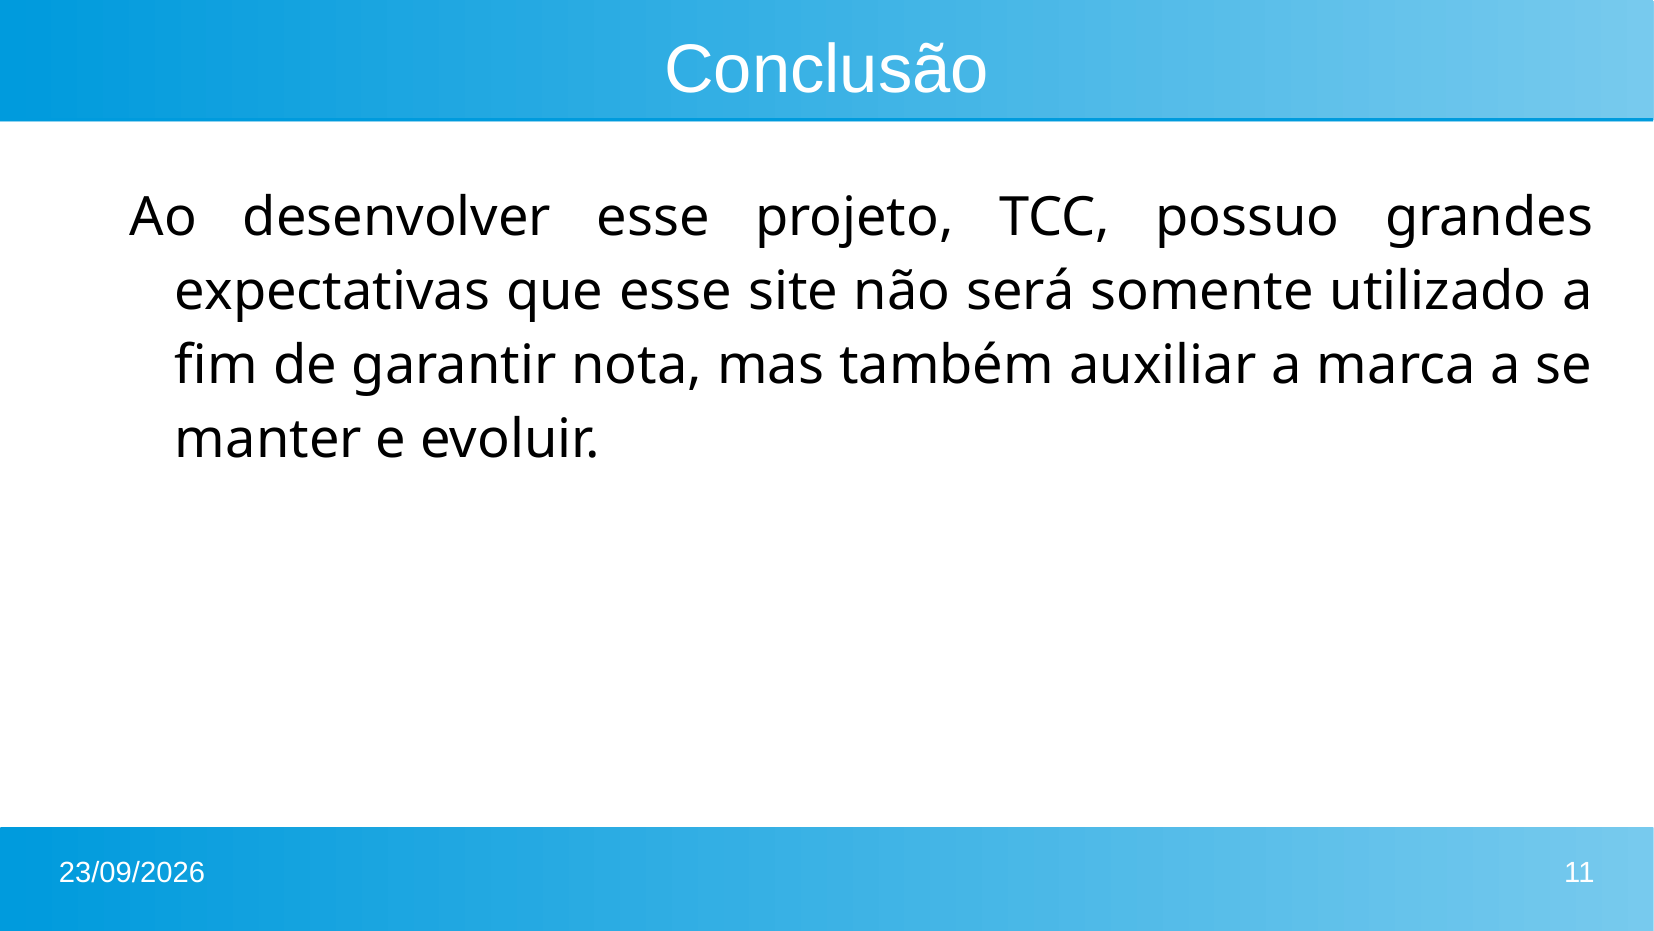

# Conclusão
Ao desenvolver esse projeto, TCC, possuo grandes expectativas que esse site não será somente utilizado a fim de garantir nota, mas também auxiliar a marca a se manter e evoluir.
11